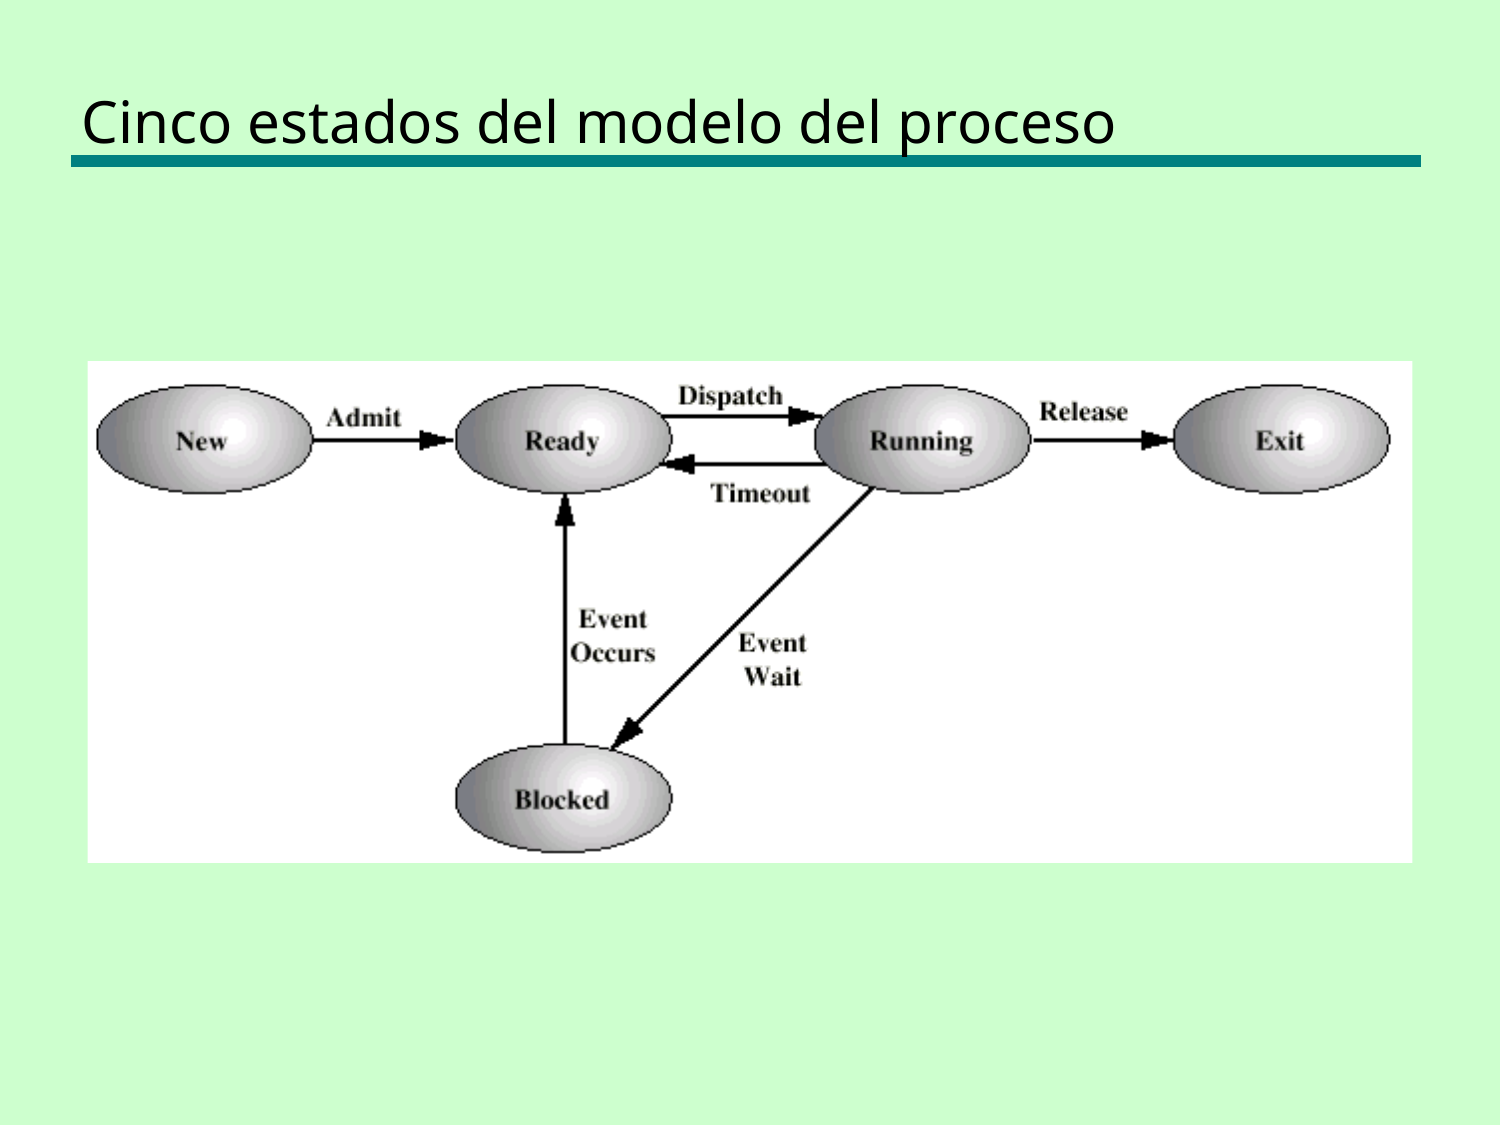

# Cinco estados del modelo del proceso